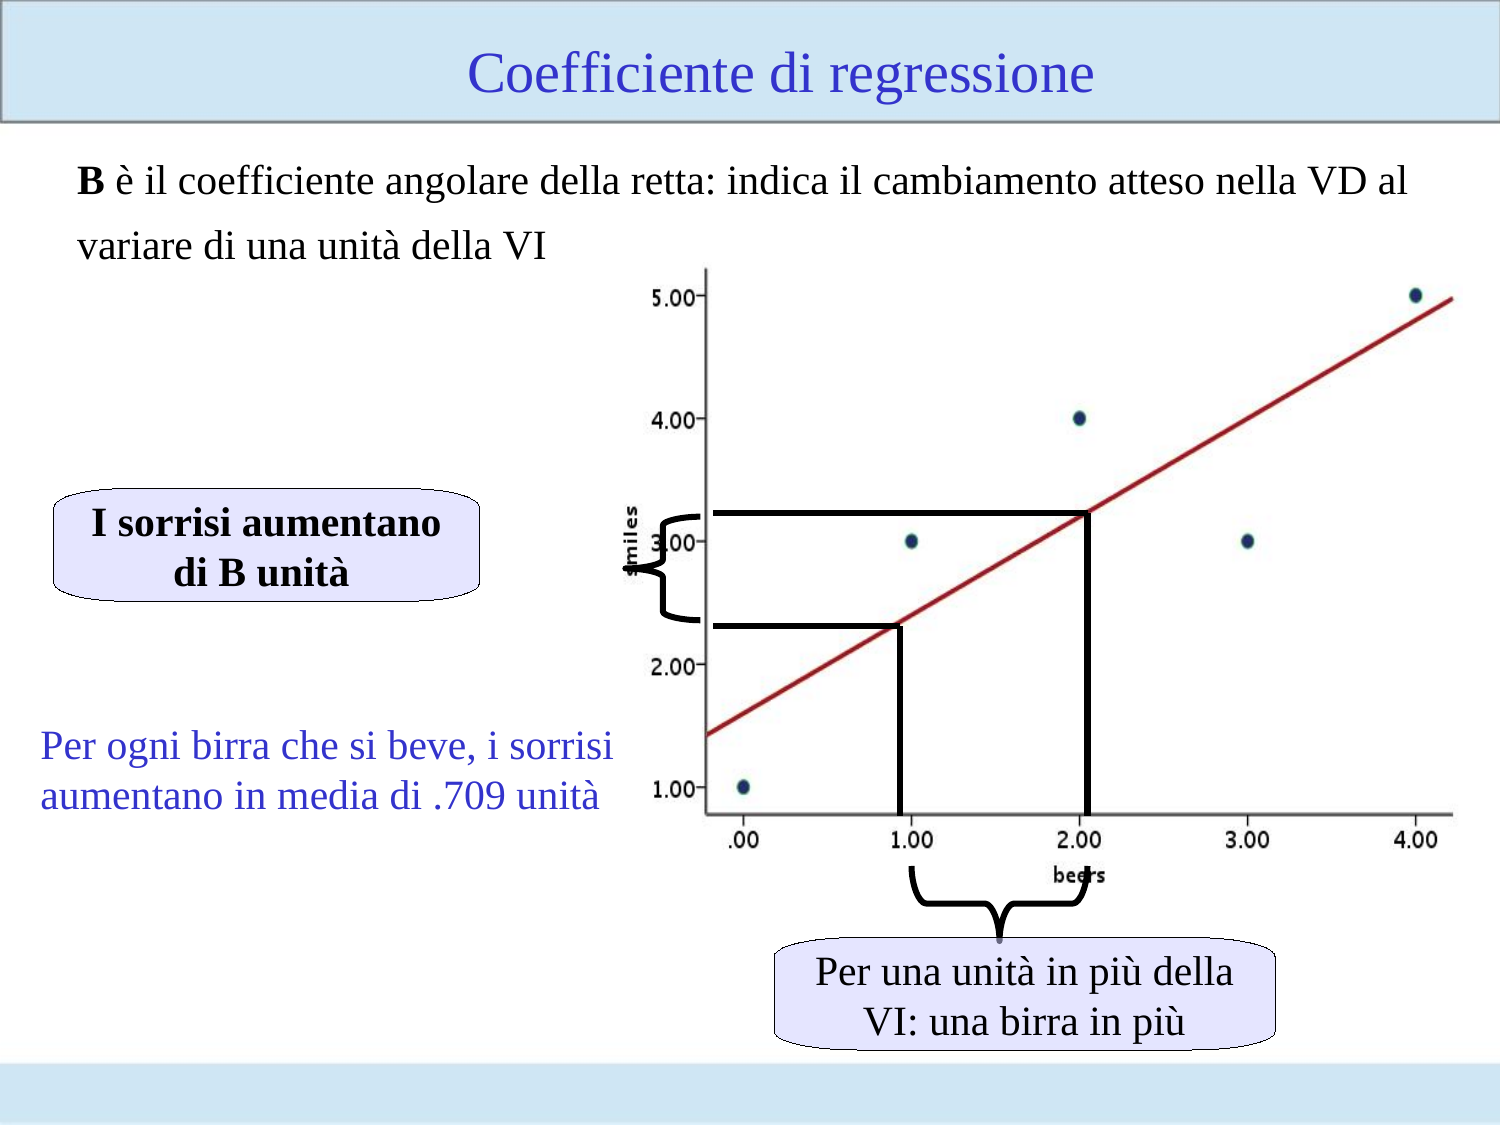

# Coefficiente di regressione
B è il coefficiente angolare della retta: indica il cambiamento atteso nella VD al variare di una unità della VI
I sorrisi aumentano di B unità
Per ogni birra che si beve, i sorrisi aumentano in media di .709 unità
Per una unità in più della VI: una birra in più
61